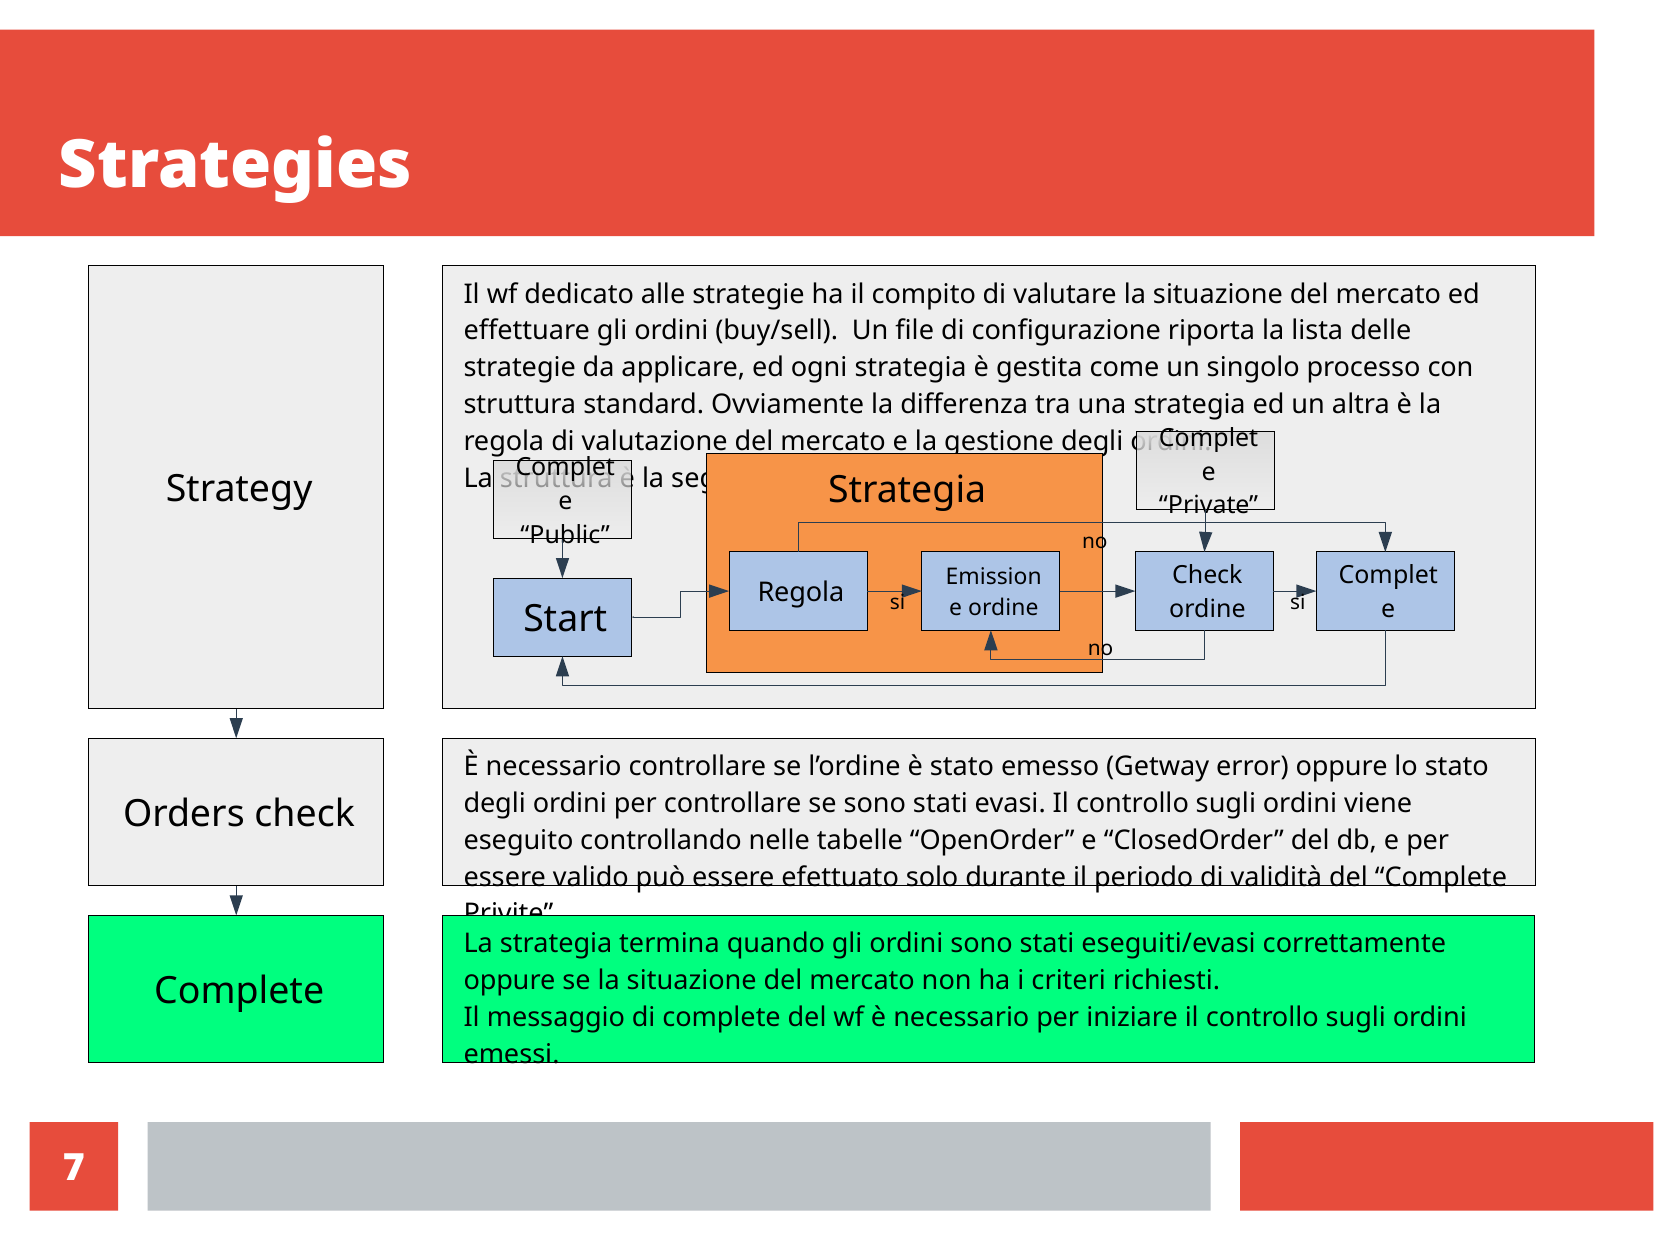

# Strategies
Strategy
Il wf dedicato alle strategie ha il compito di valutare la situazione del mercato ed effettuare gli ordini (buy/sell). Un file di configurazione riporta la lista delle strategie da applicare, ed ogni strategia è gestita come un singolo processo con struttura standard. Ovviamente la differenza tra una strategia ed un altra è la regola di valutazione del mercato e la gestione degli ordini.
La struttura è la seguente:
Complete “Private”
Strategia
Complete “Public”
Regola
Emissione ordine
Check ordine
Complete
Start
Orders check
È necessario controllare se l’ordine è stato emesso (Getway error) oppure lo stato degli ordini per controllare se sono stati evasi. Il controllo sugli ordini viene eseguito controllando nelle tabelle “OpenOrder” e “ClosedOrder” del db, e per essere valido può essere efettuato solo durante il periodo di validità del “Complete Privite”.
Complete
La strategia termina quando gli ordini sono stati eseguiti/evasi correttamente oppure se la situazione del mercato non ha i criteri richiesti.
Il messaggio di complete del wf è necessario per iniziare il controllo sugli ordini emessi.
7